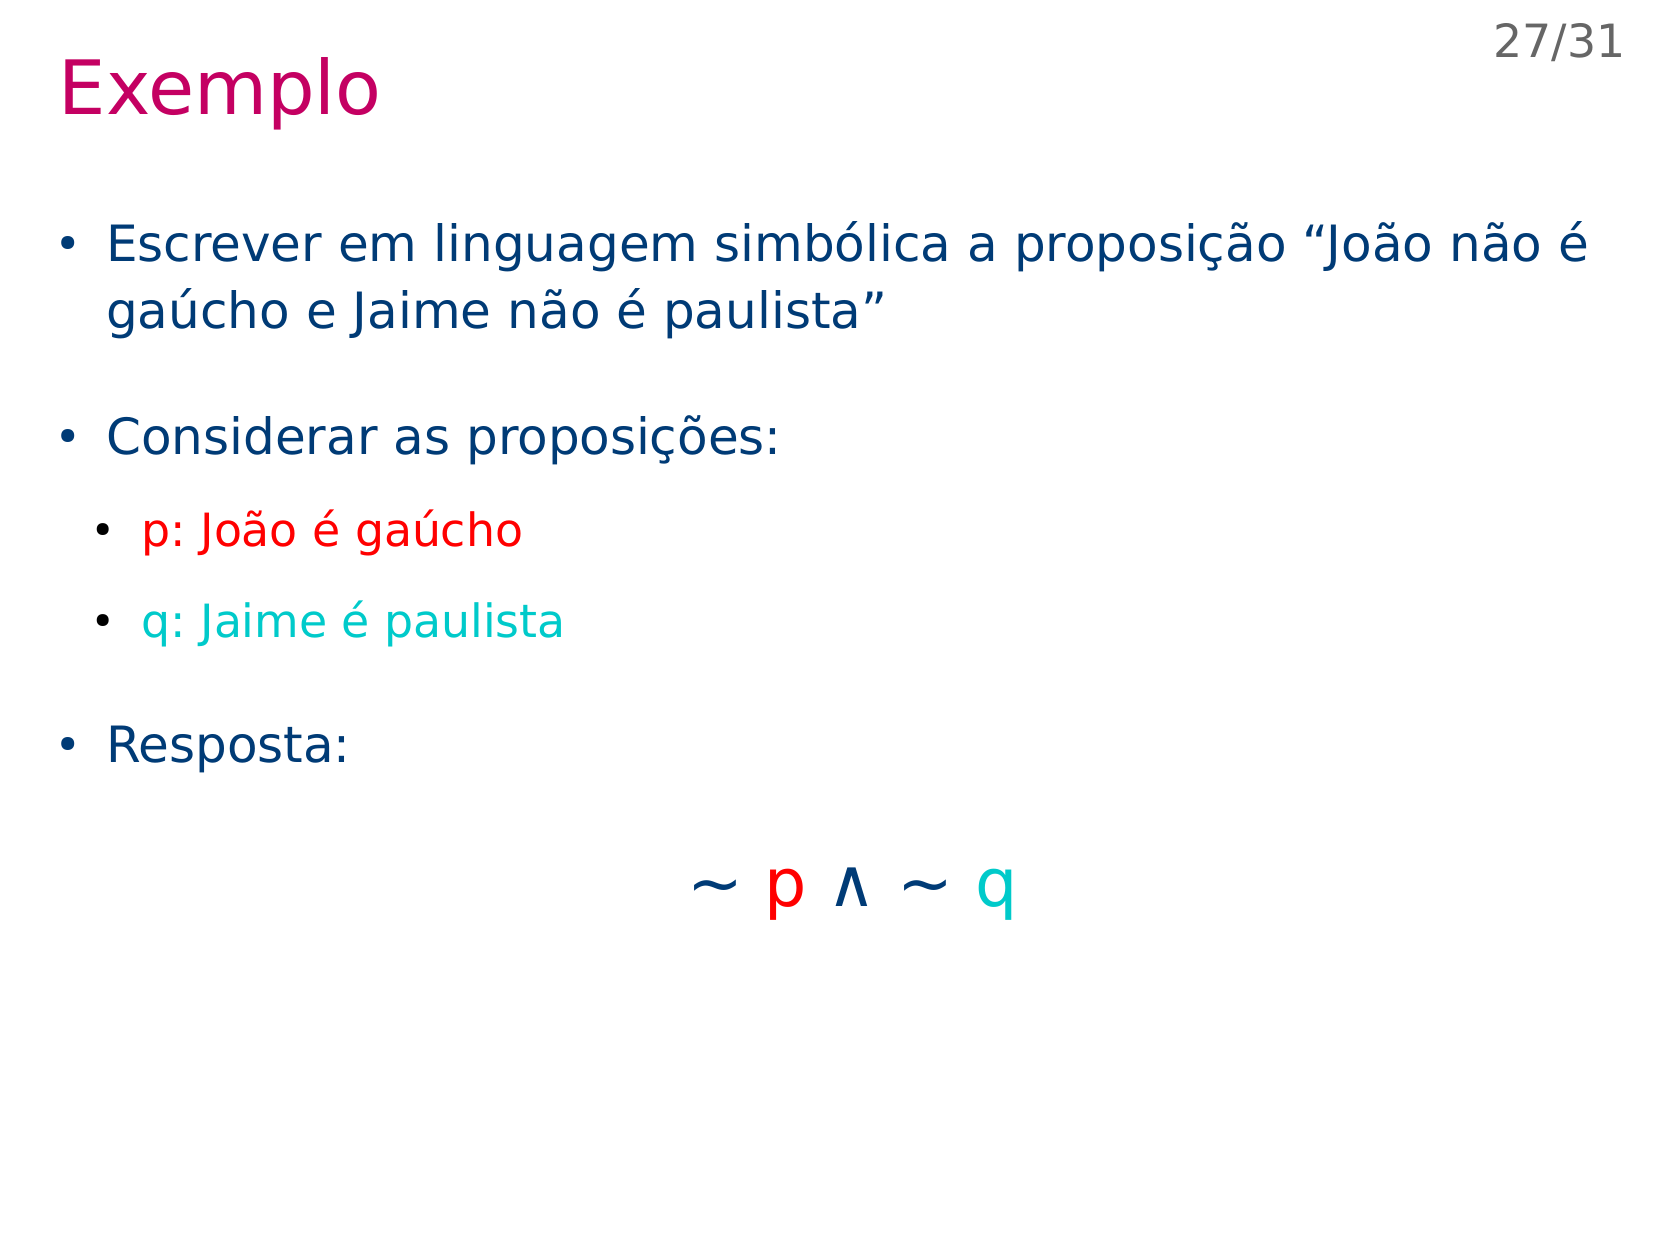

27
# Exemplo
Escrever em linguagem simbólica a proposição “João não é gaúcho e Jaime não é paulista”
Considerar as proposições:
p: João é gaúcho
q: Jaime é paulista
Resposta:
 ∼ p ∧ ∼ q